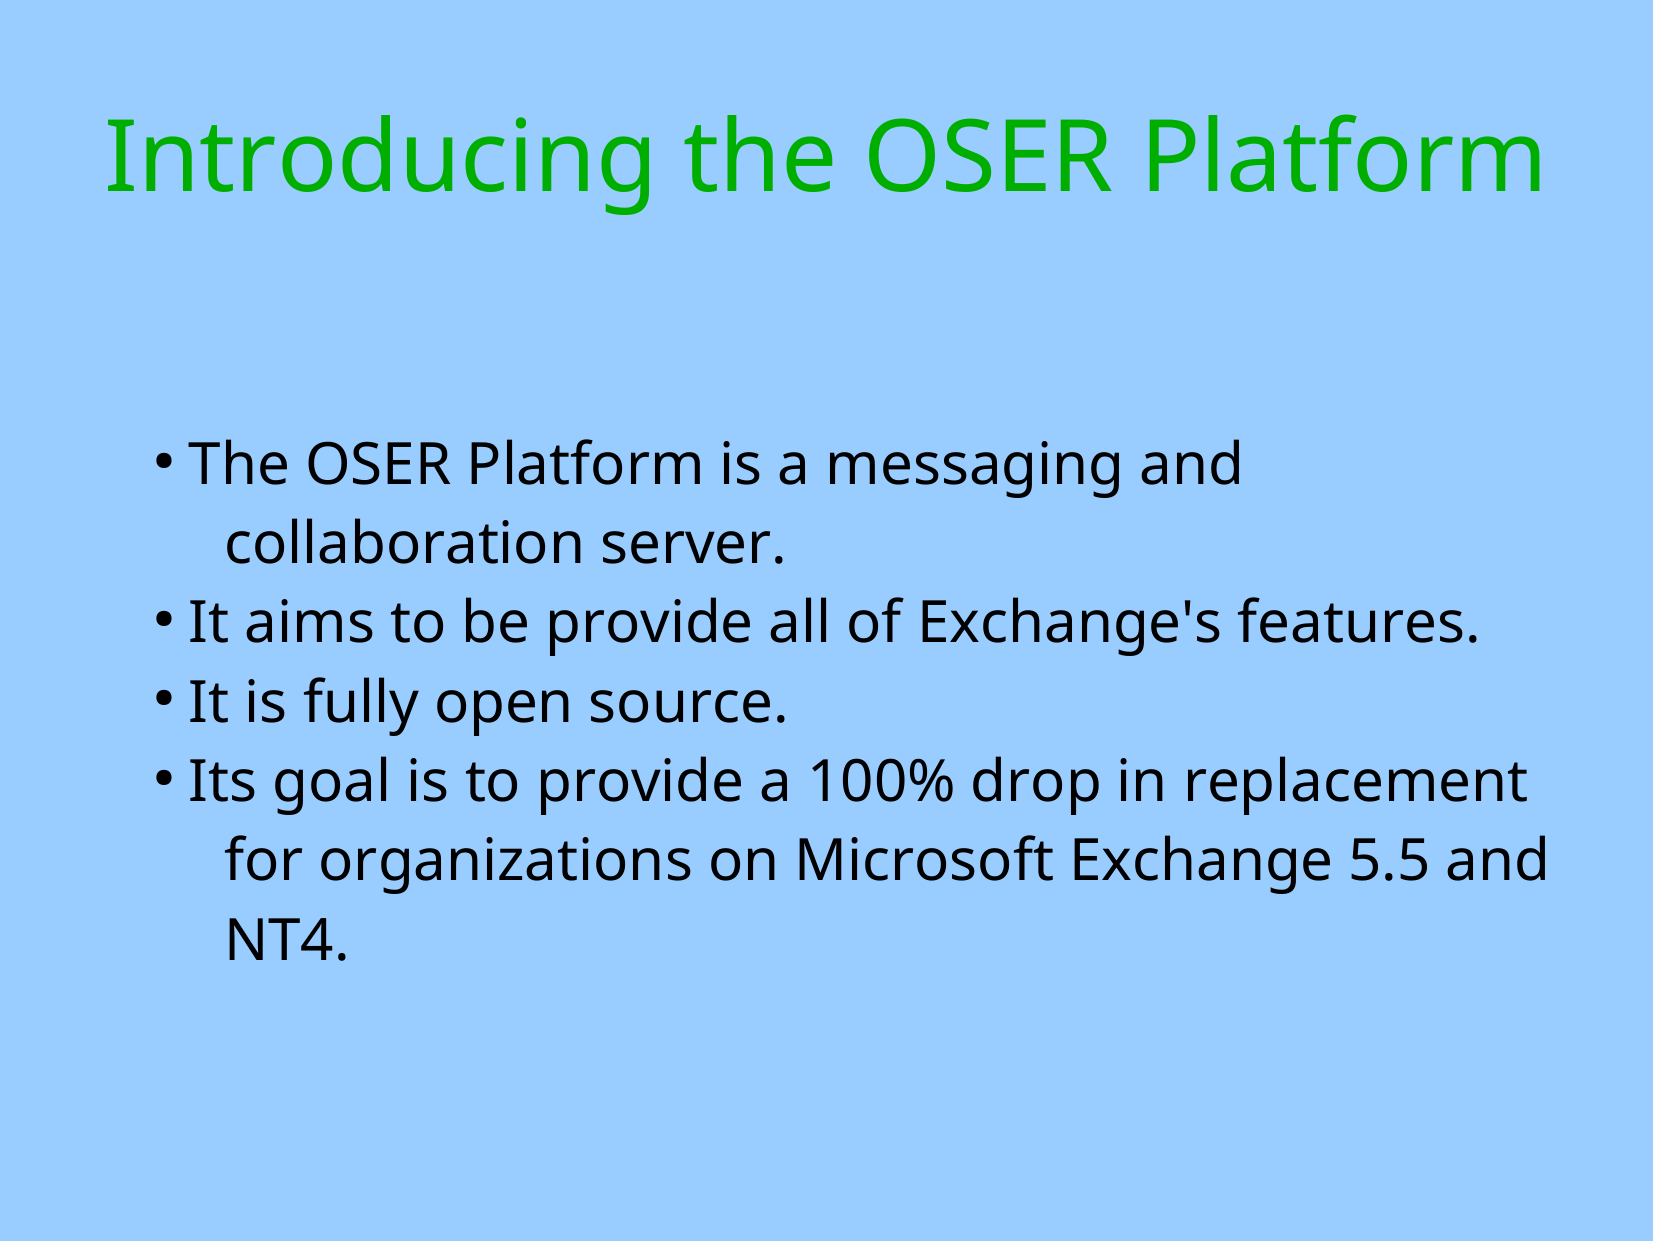

# Introducing the OSER Platform
The OSER Platform is a messaging and collaboration server.
It aims to be provide all of Exchange's features.
It is fully open source.
Its goal is to provide a 100% drop in replacement for organizations on Microsoft Exchange 5.5 and NT4.